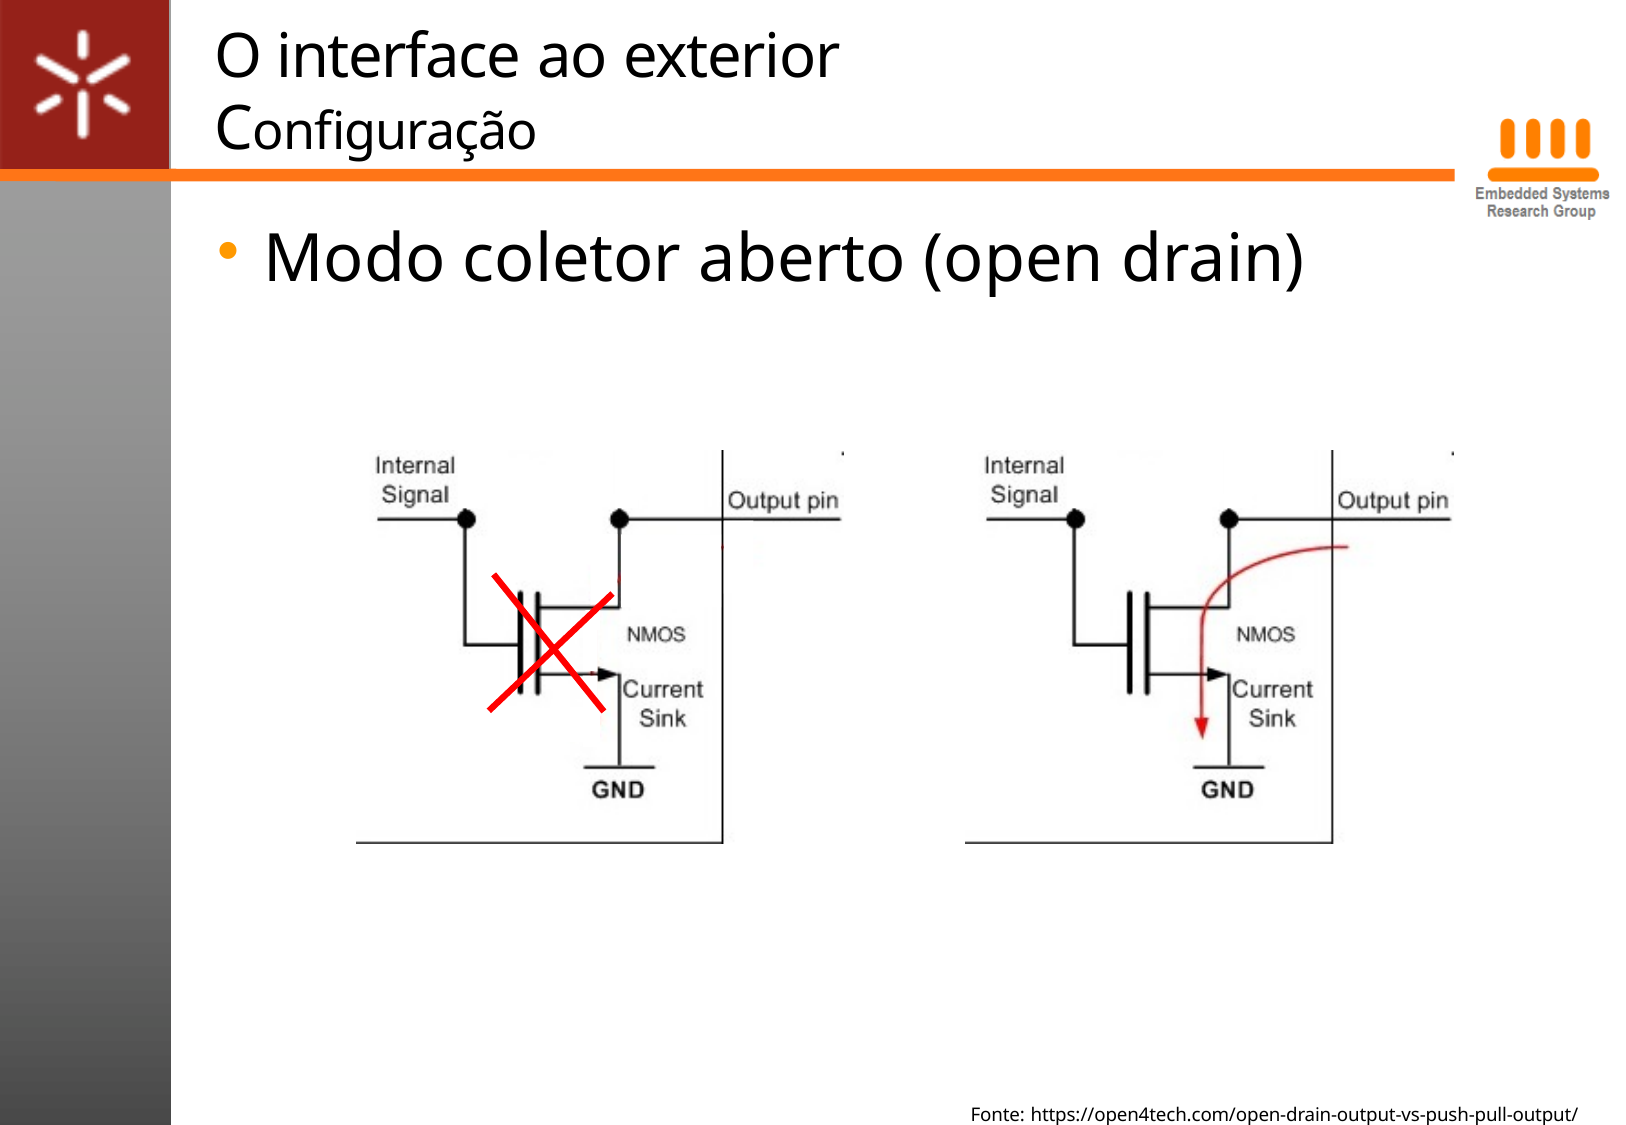

# O interface ao exterior Configuração
Modo coletor aberto (open drain)
Fonte: https://open4tech.com/open-drain-output-vs-push-pull-output/